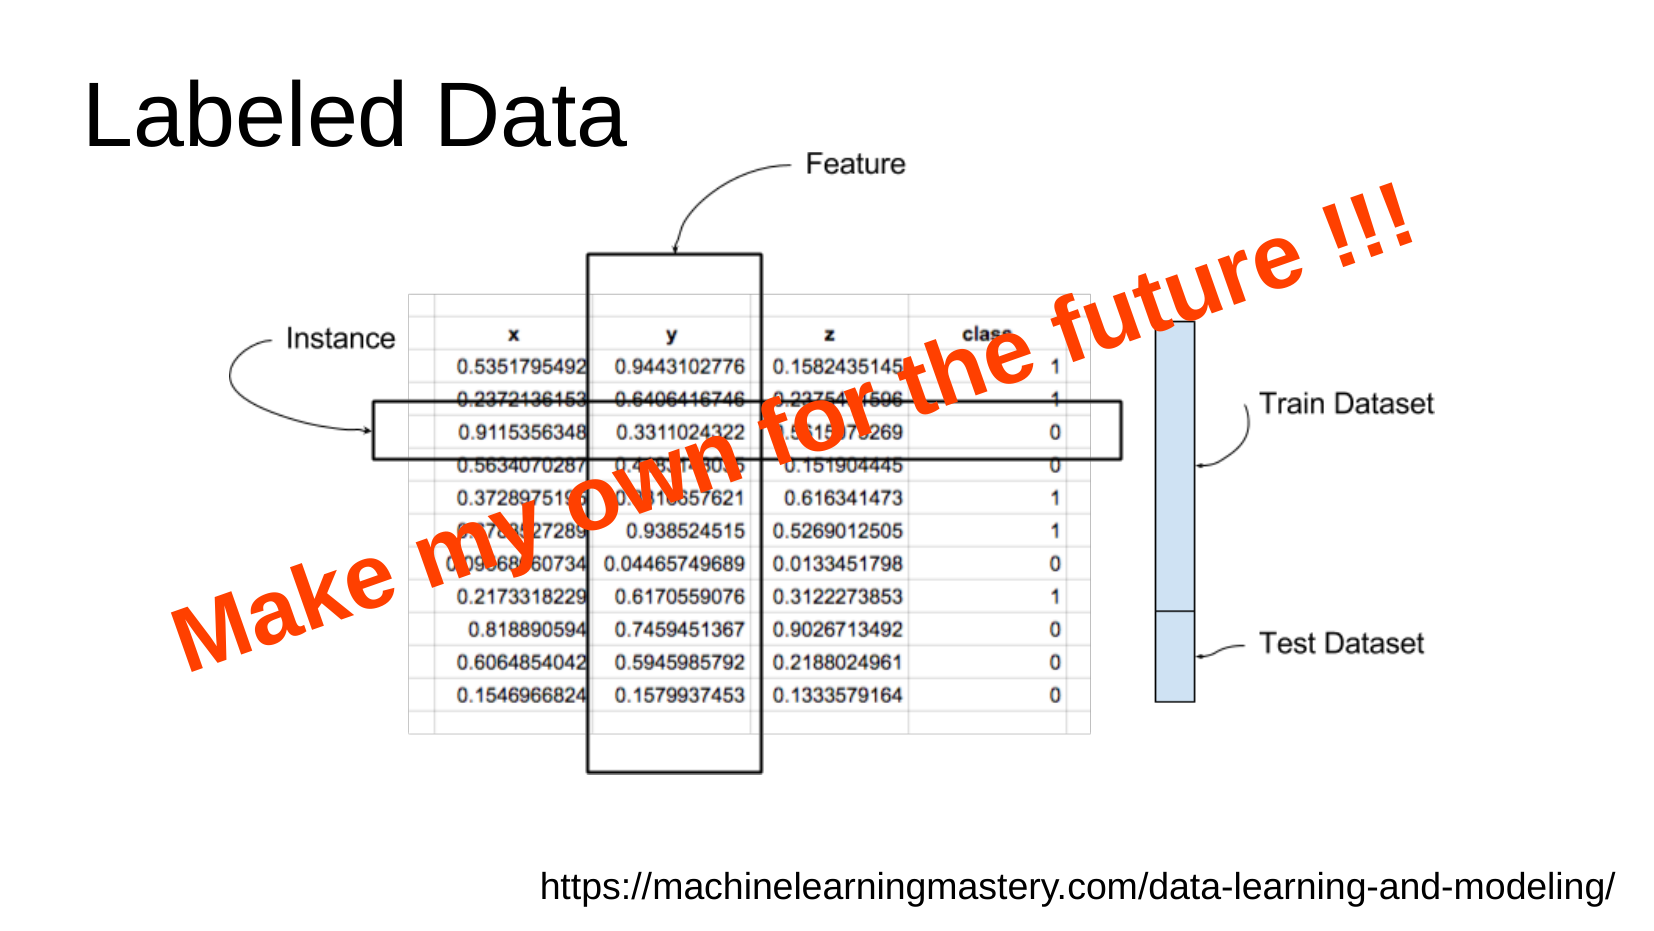

# Labeled Data
Make my own for the future !!!
https://machinelearningmastery.com/data-learning-and-modeling/